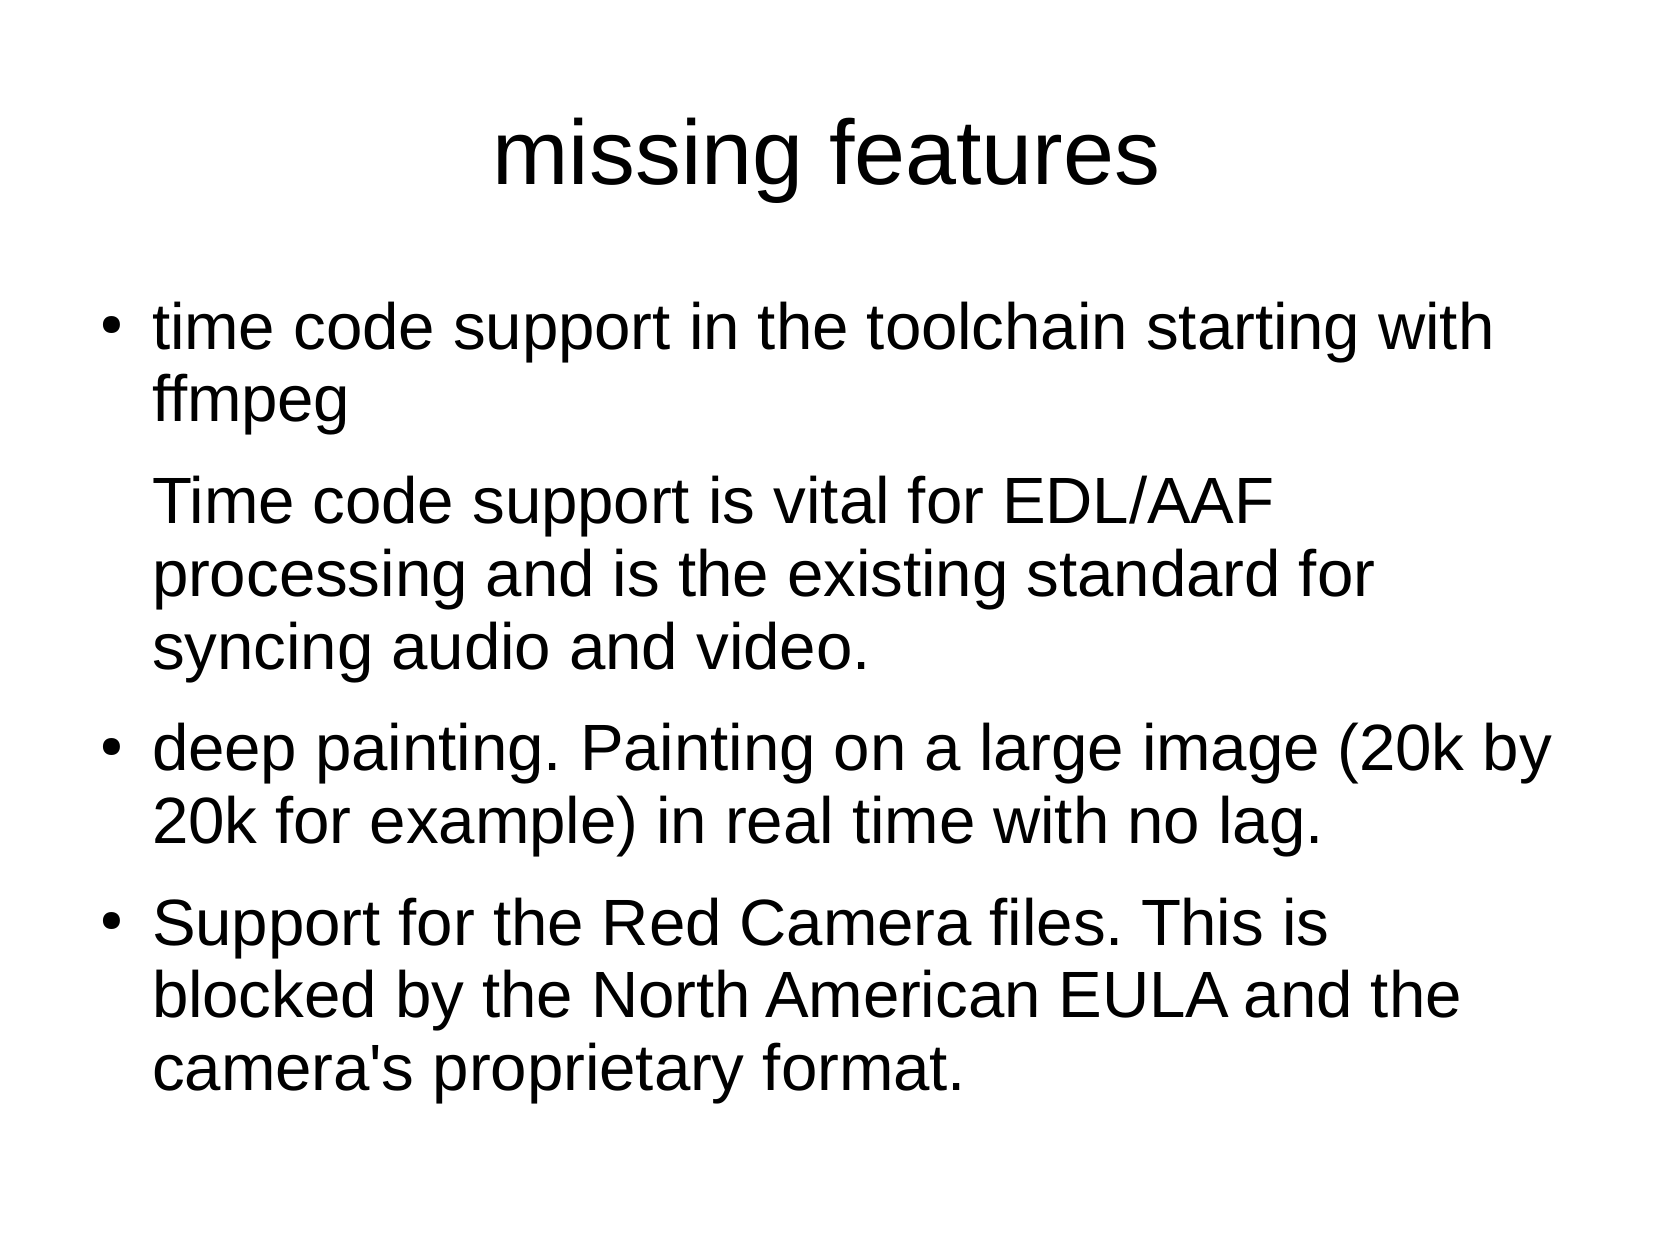

# missing features
time code support in the toolchain starting with ffmpeg
Time code support is vital for EDL/AAF processing and is the existing standard for syncing audio and video.
deep painting. Painting on a large image (20k by 20k for example) in real time with no lag.
Support for the Red Camera files. This is blocked by the North American EULA and the camera's proprietary format.